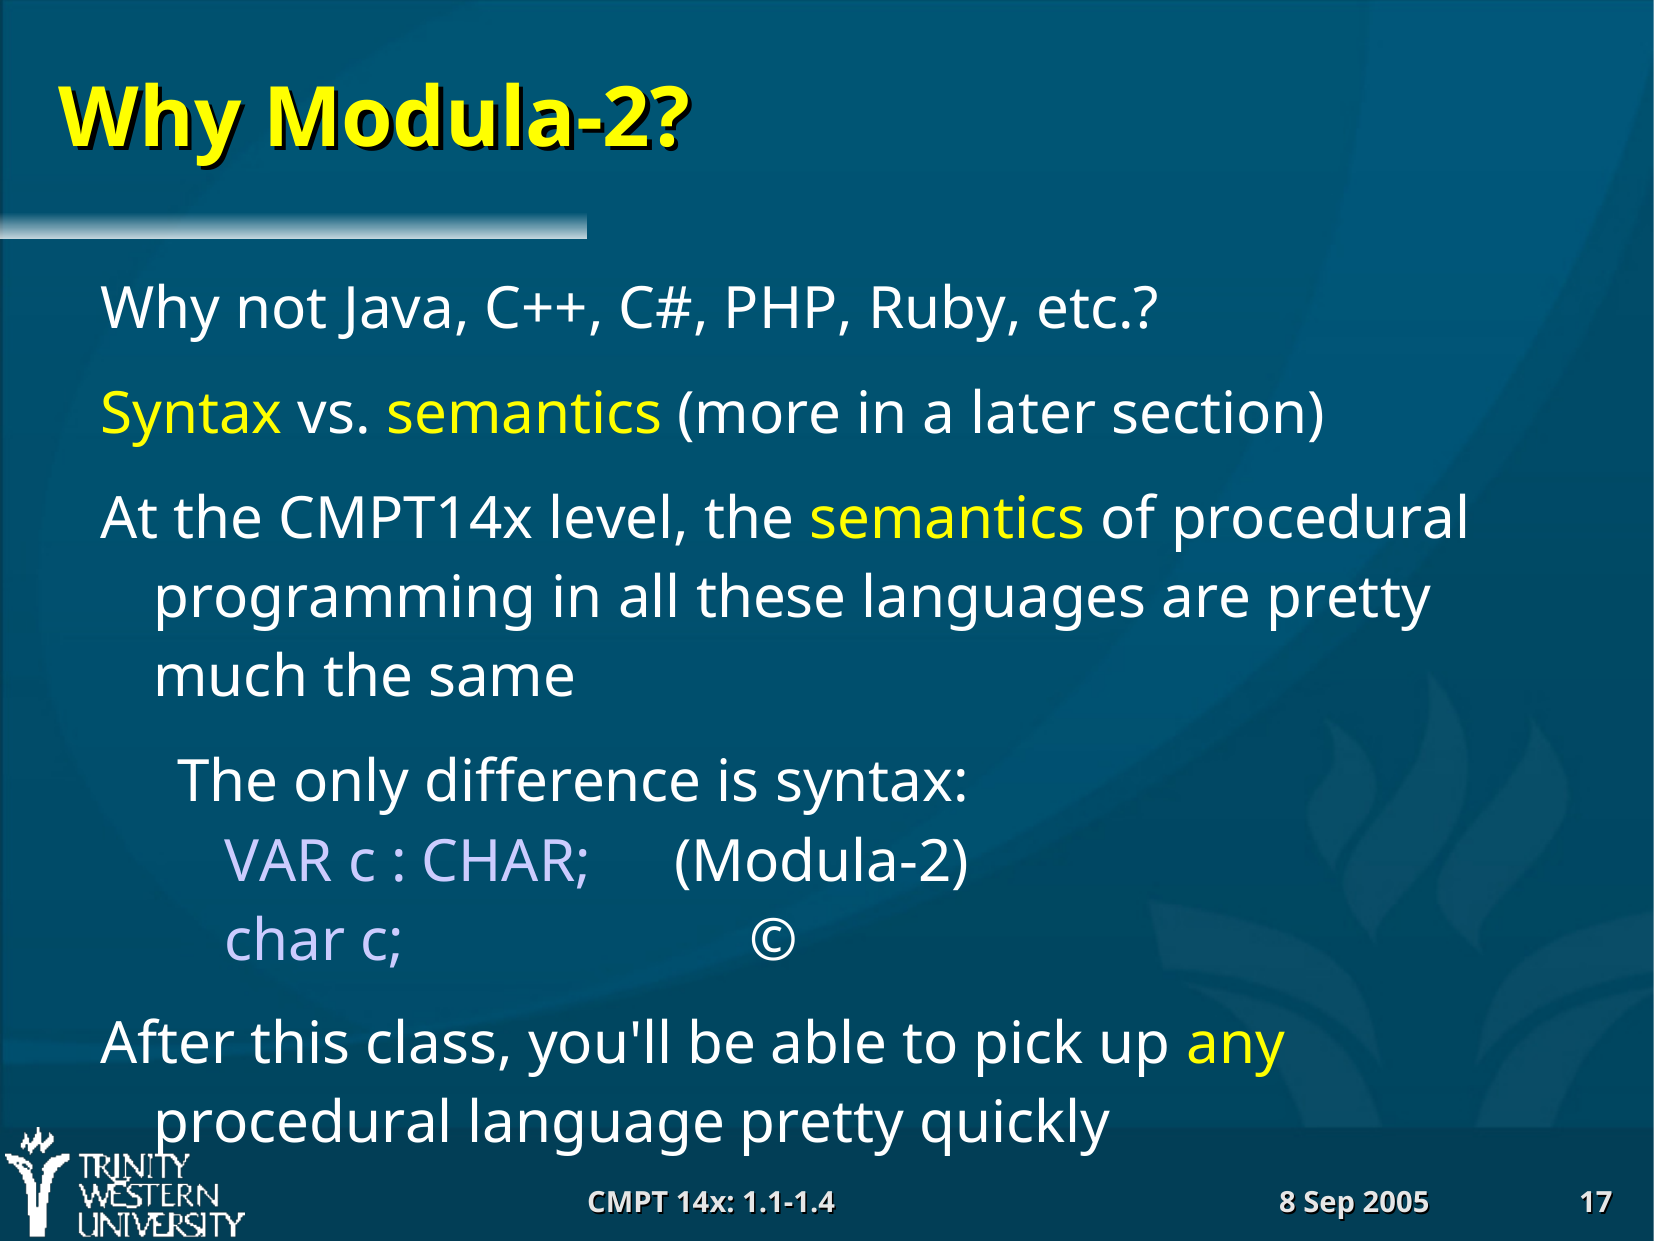

# Why Modula-2?
Why not Java, C++, C#, PHP, Ruby, etc.?
Syntax vs. semantics (more in a later section)
At the CMPT14x level, the semantics of procedural programming in all these languages are pretty much the same
The only difference is syntax:
VAR c : CHAR;		(Modula-2)
char c;					©
After this class, you'll be able to pick up any procedural language pretty quickly
CMPT 14x: 1.1-1.4
8 Sep 2005
17